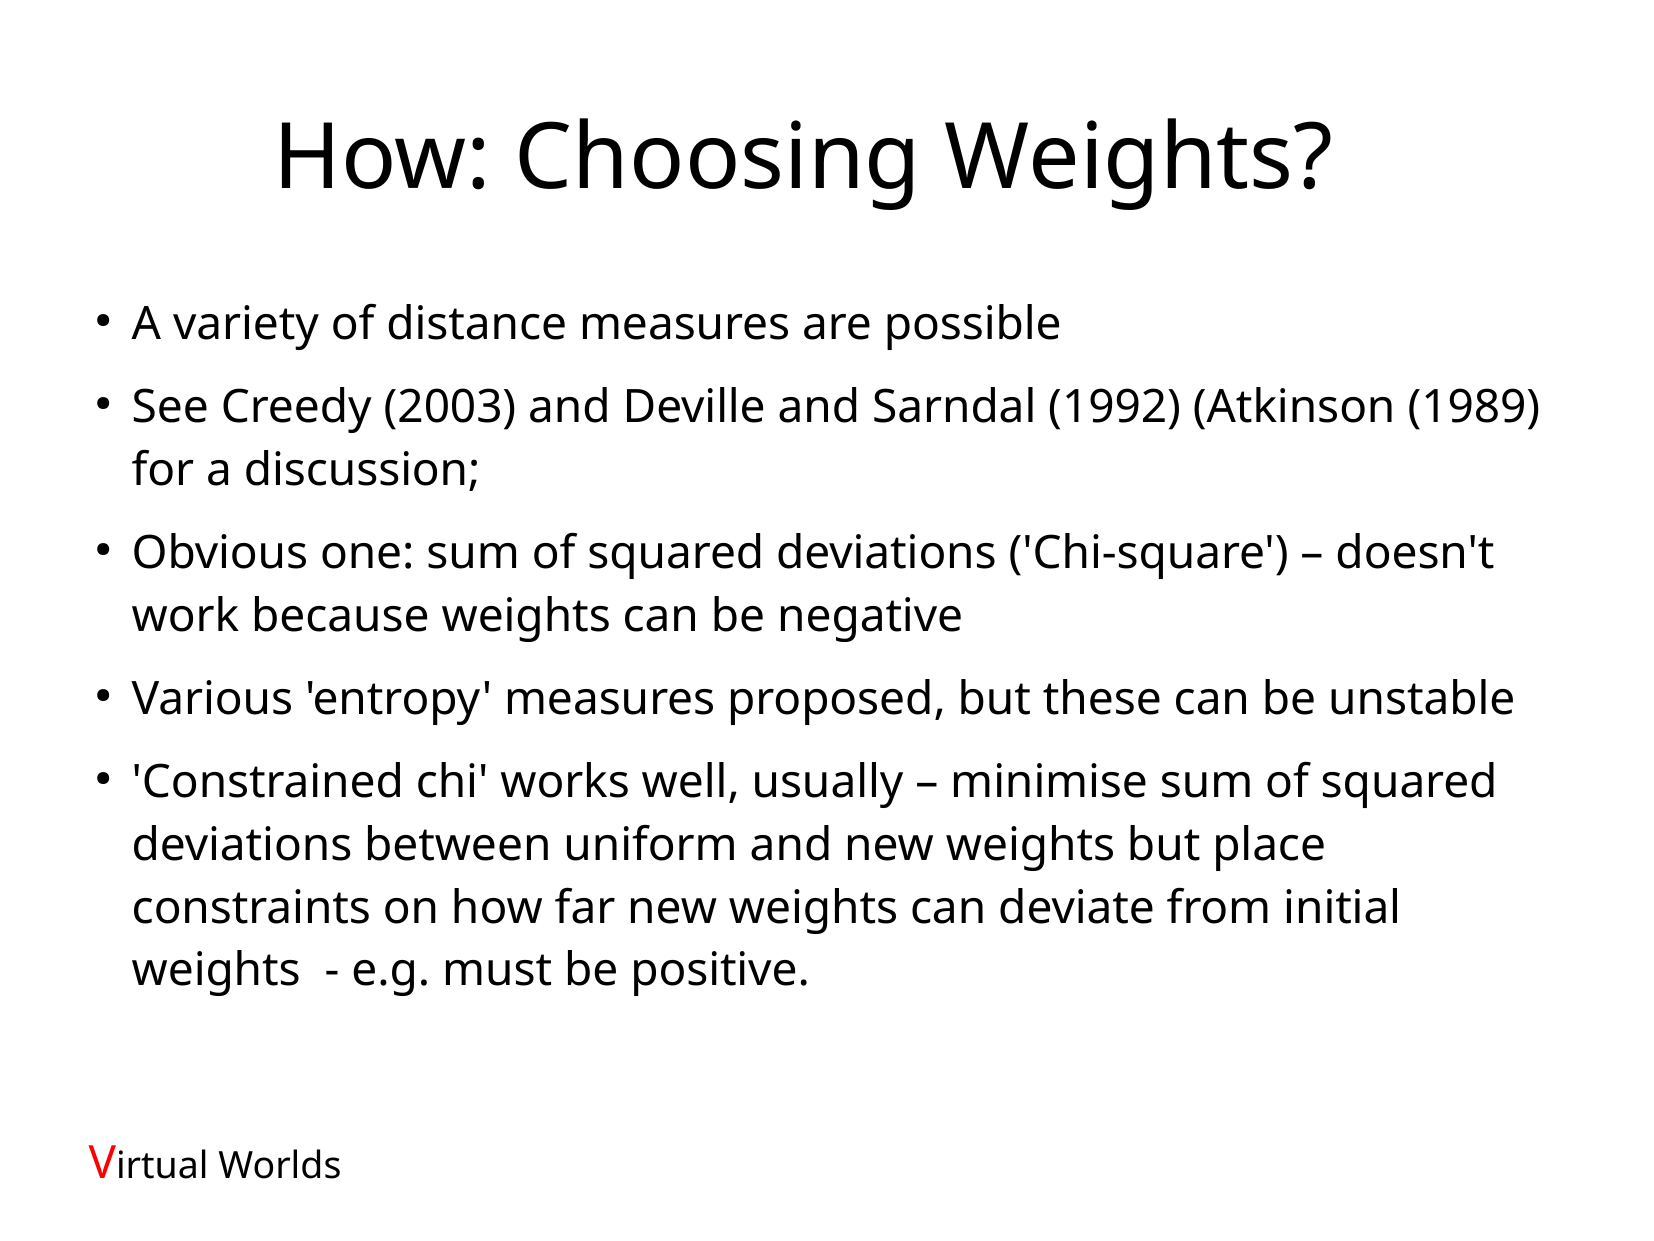

# How: Choosing Weights?
A variety of distance measures are possible
See Creedy (2003) and Deville and Sarndal (1992) (Atkinson (1989) for a discussion;
Obvious one: sum of squared deviations ('Chi-square') – doesn't work because weights can be negative
Various 'entropy' measures proposed, but these can be unstable
'Constrained chi' works well, usually – minimise sum of squared deviations between uniform and new weights but place constraints on how far new weights can deviate from initial weights - e.g. must be positive.